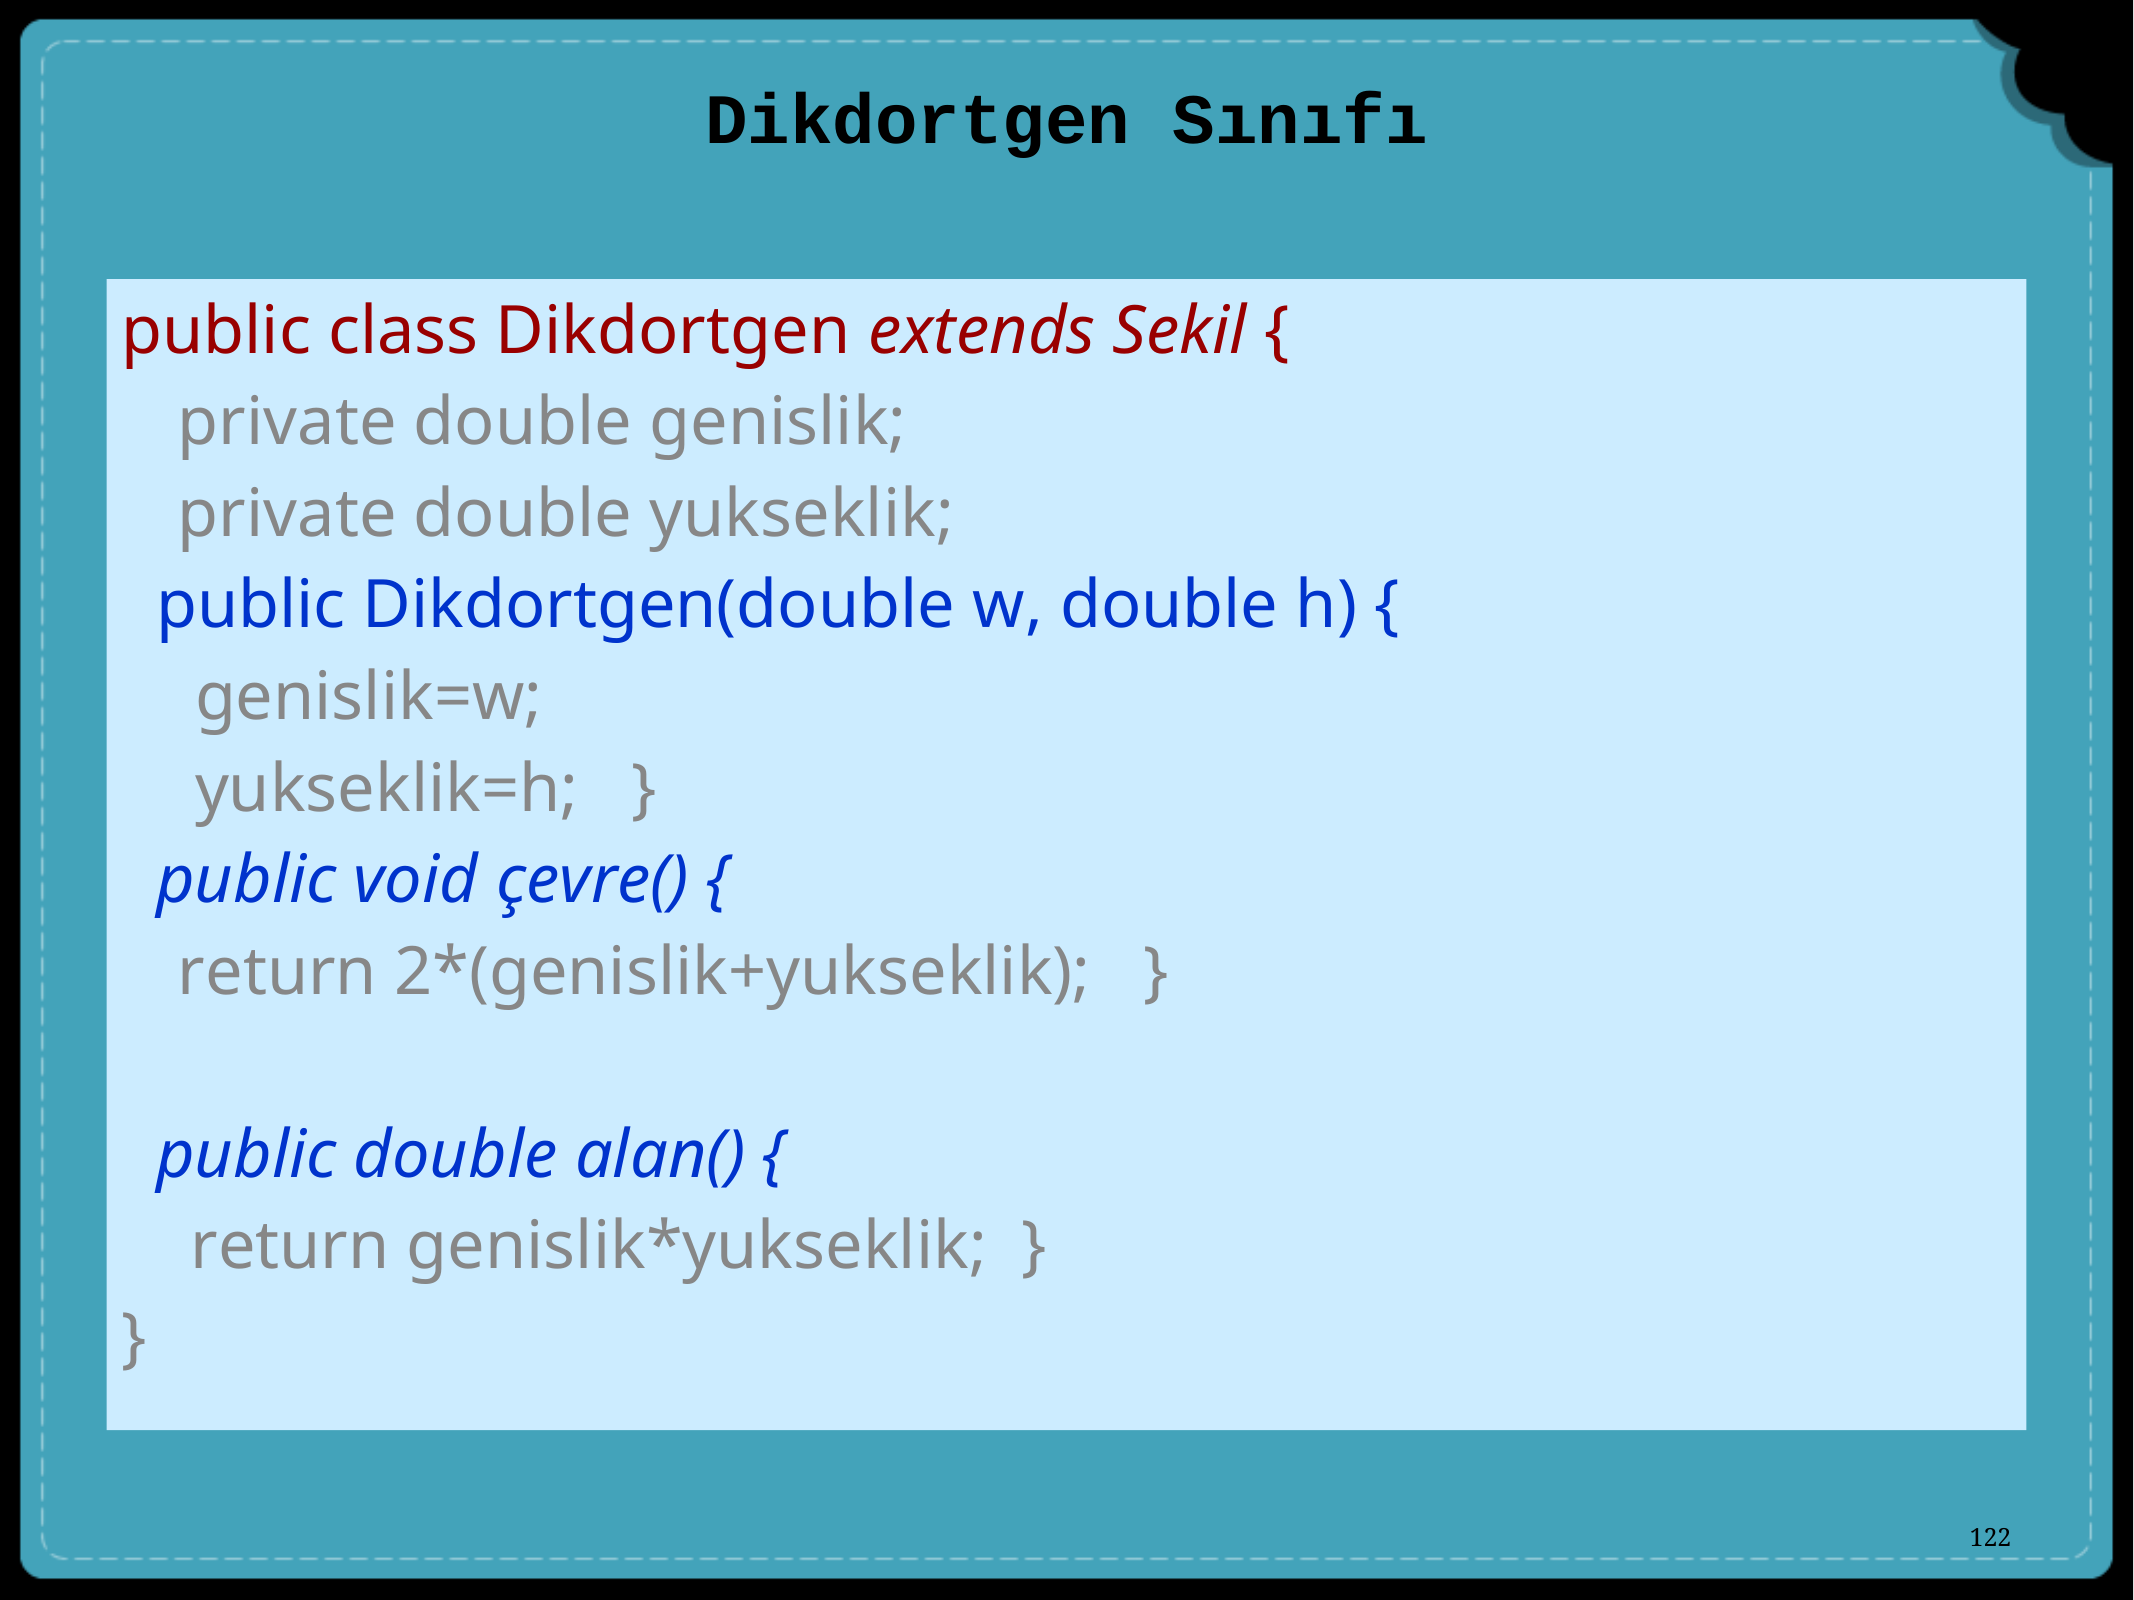

# Dikdortgen Sınıfı
public class Dikdortgen extends Sekil {
	private double genislik;
	private double yukseklik;
 public Dikdortgen(double w, double h) {
	 genislik=w;
	 yukseklik=h; }
 public void çevre() {
	return 2*(genislik+yukseklik); }
 public double alan() {
 return genislik*yukseklik; }
}